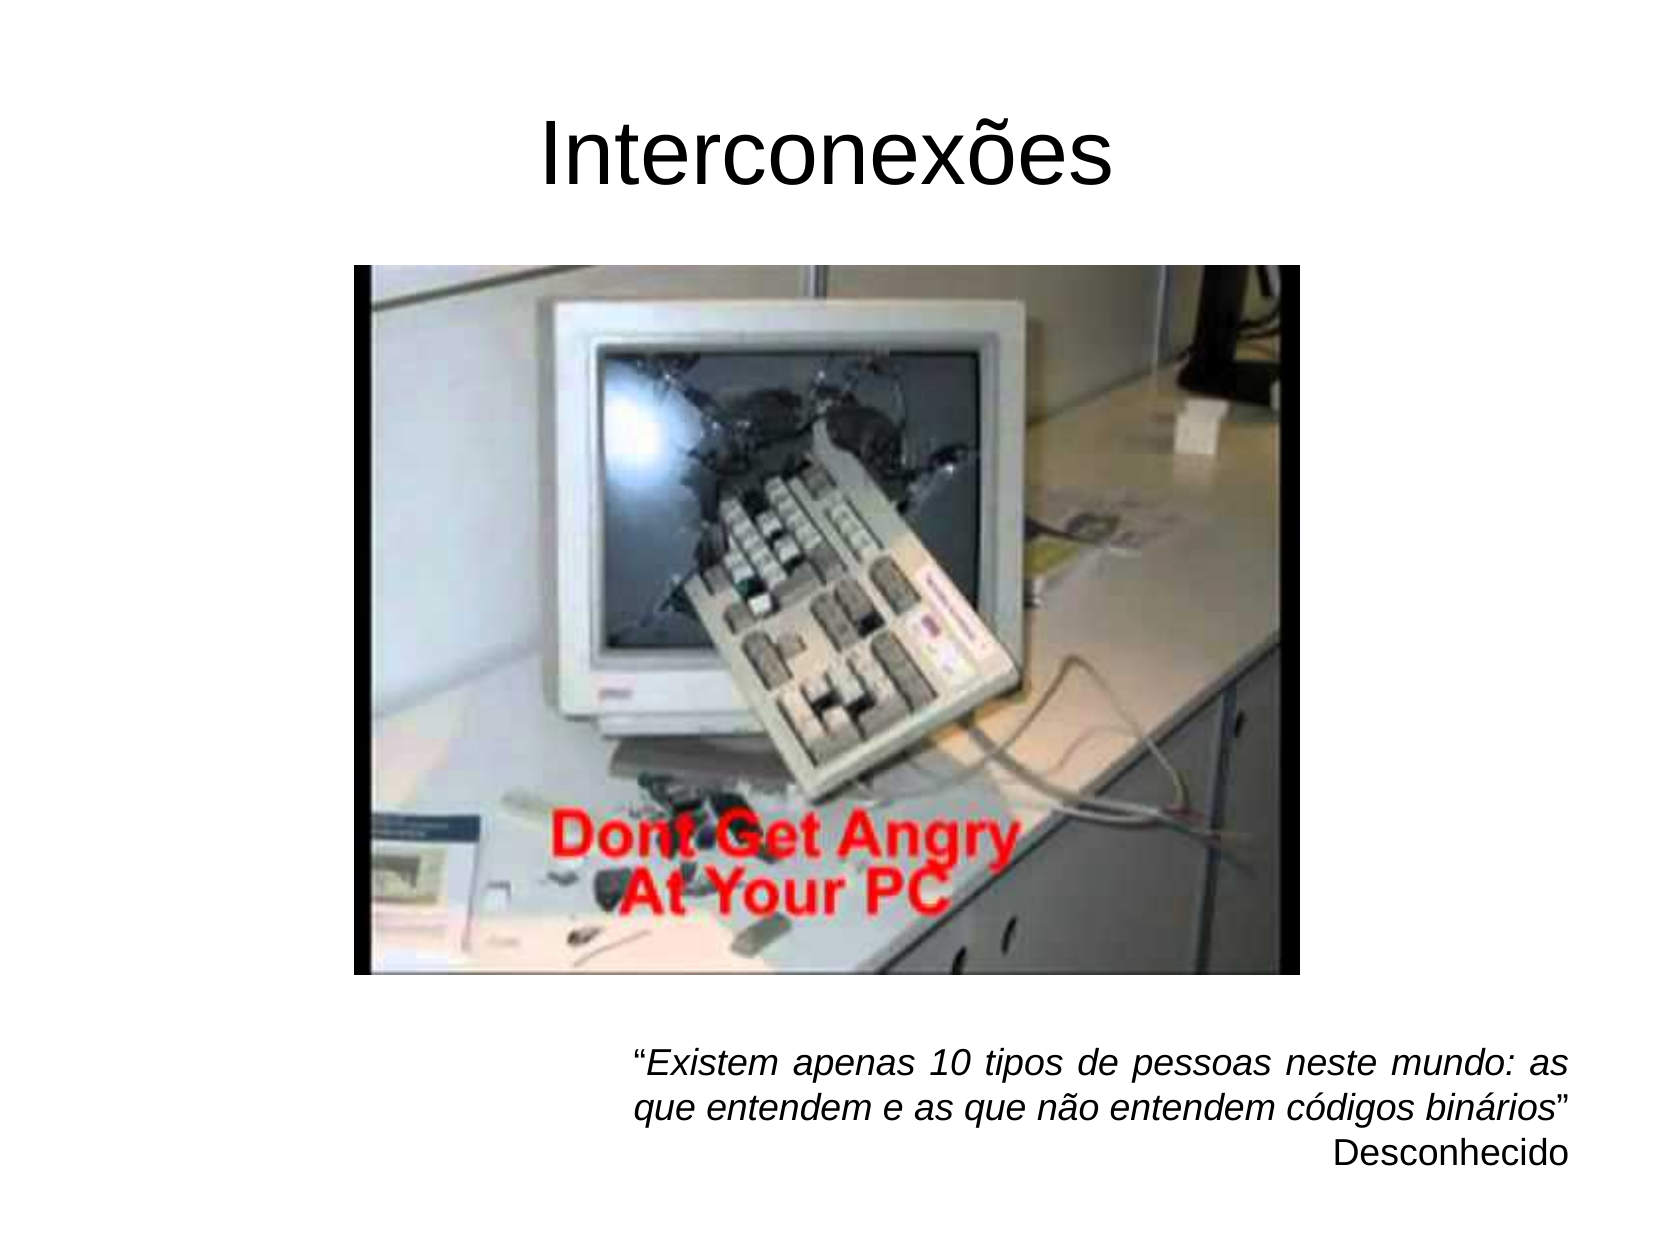

# Interconexões
“Existem apenas 10 tipos de pessoas neste mundo: as
que entendem e as que não entendem códigos binários”
Desconhecido